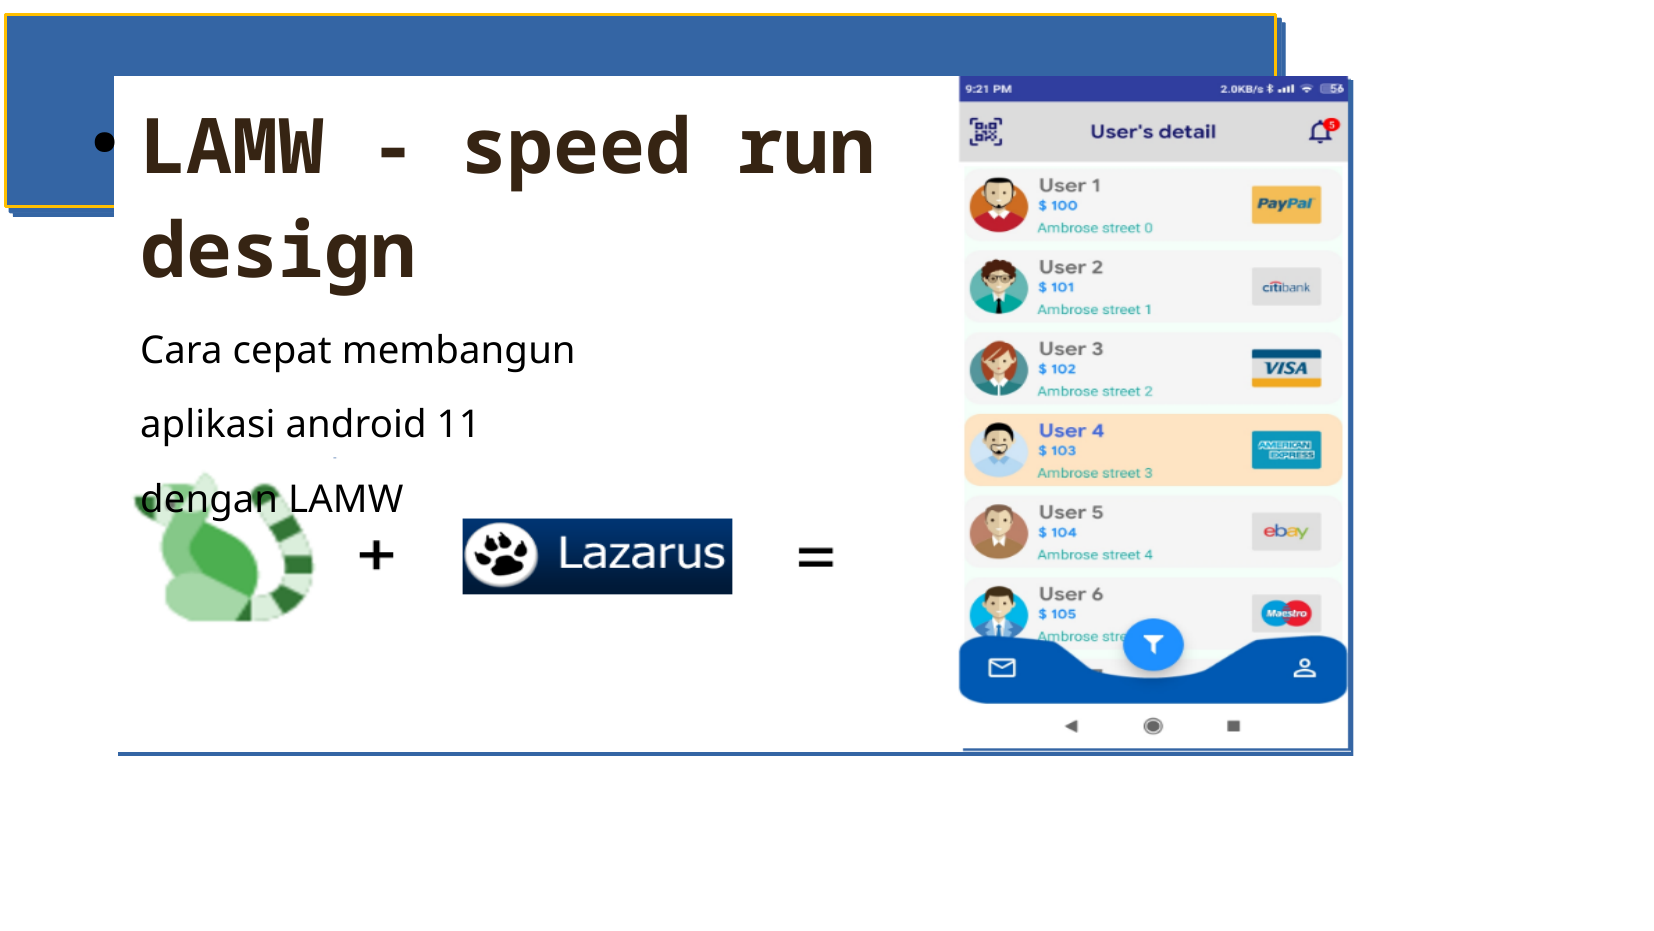

# LAMW - speed run design
Cara cepat membangun
aplikasi android 11
dengan LAMW